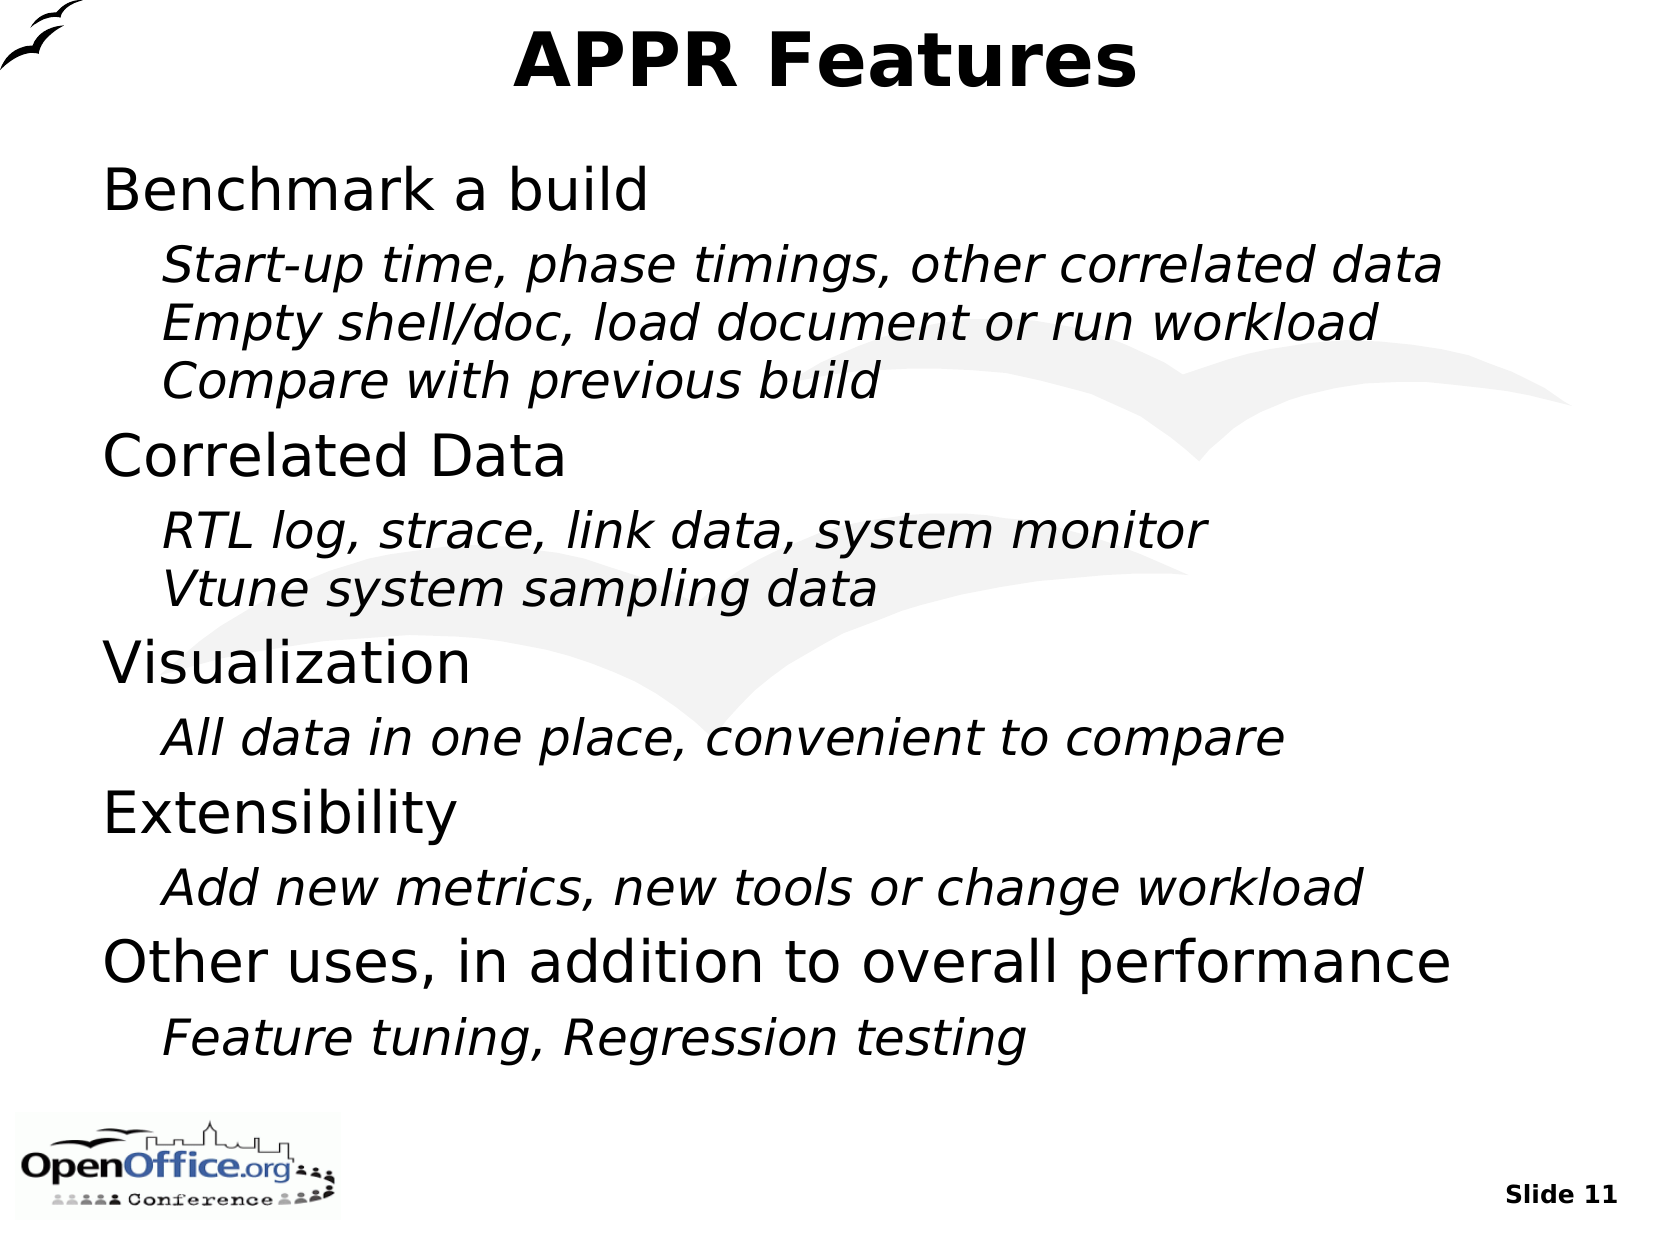

# APPR Features
Benchmark a build
Start-up time, phase timings, other correlated data
Empty shell/doc, load document or run workload
Compare with previous build
Correlated Data
RTL log, strace, link data, system monitor
Vtune system sampling data
Visualization
All data in one place, convenient to compare
Extensibility
Add new metrics, new tools or change workload
Other uses, in addition to overall performance
Feature tuning, Regression testing